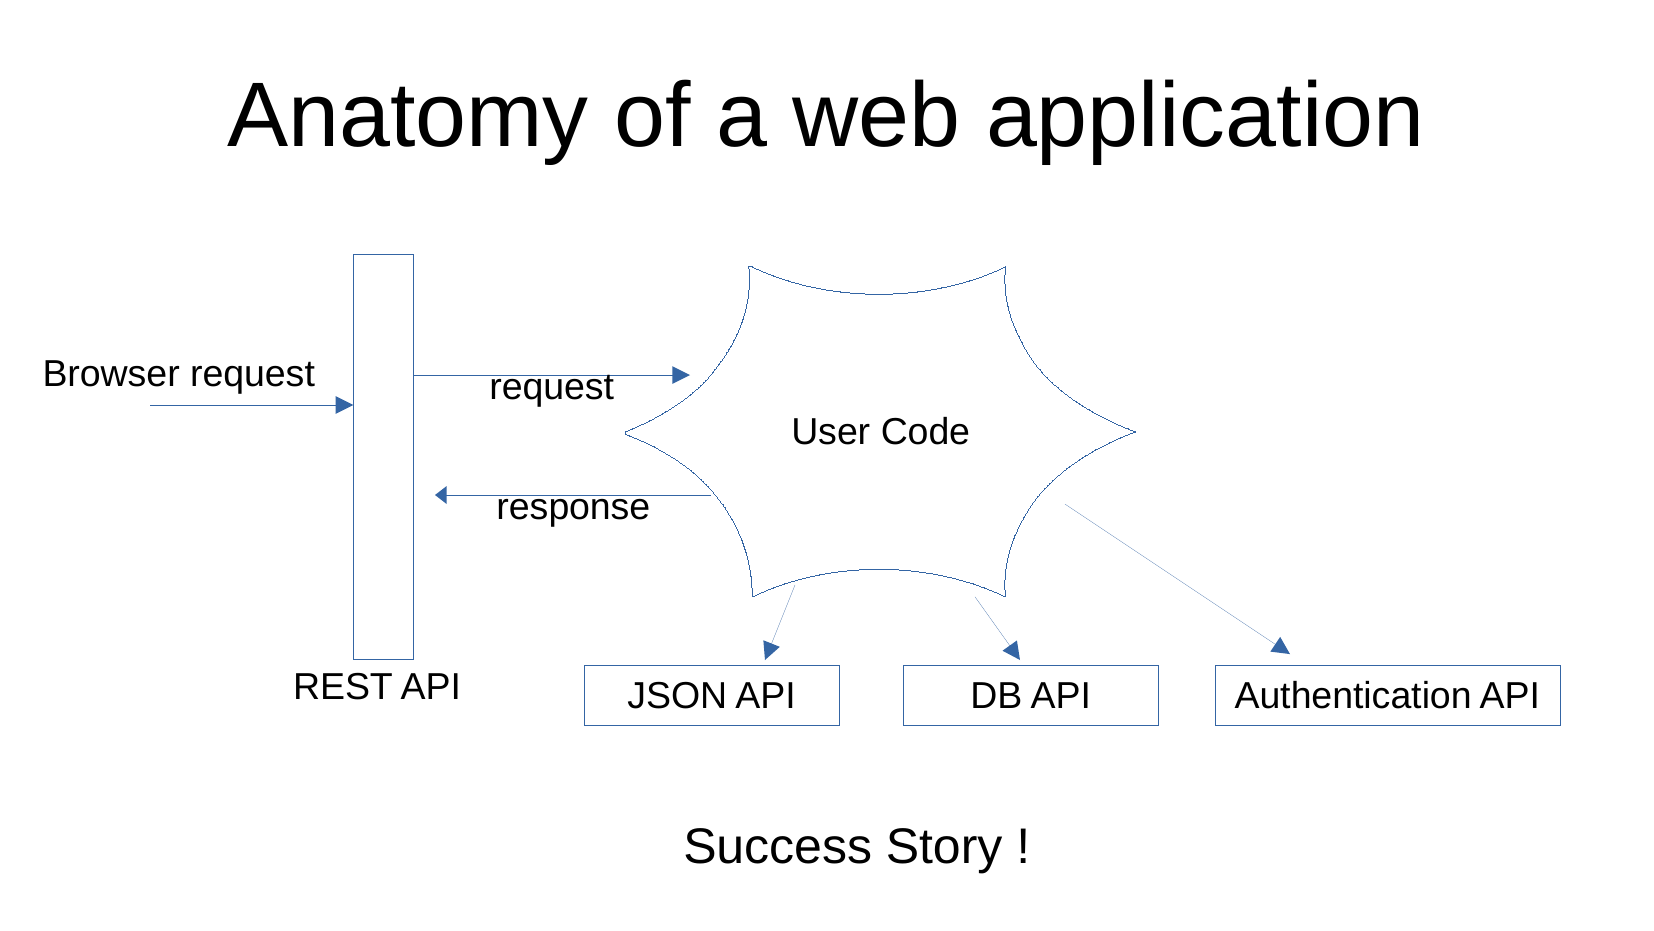

# Anatomy of a web application
User Code
Browser request
request
response
REST API
JSON API
DB API
Authentication API
Success Story !